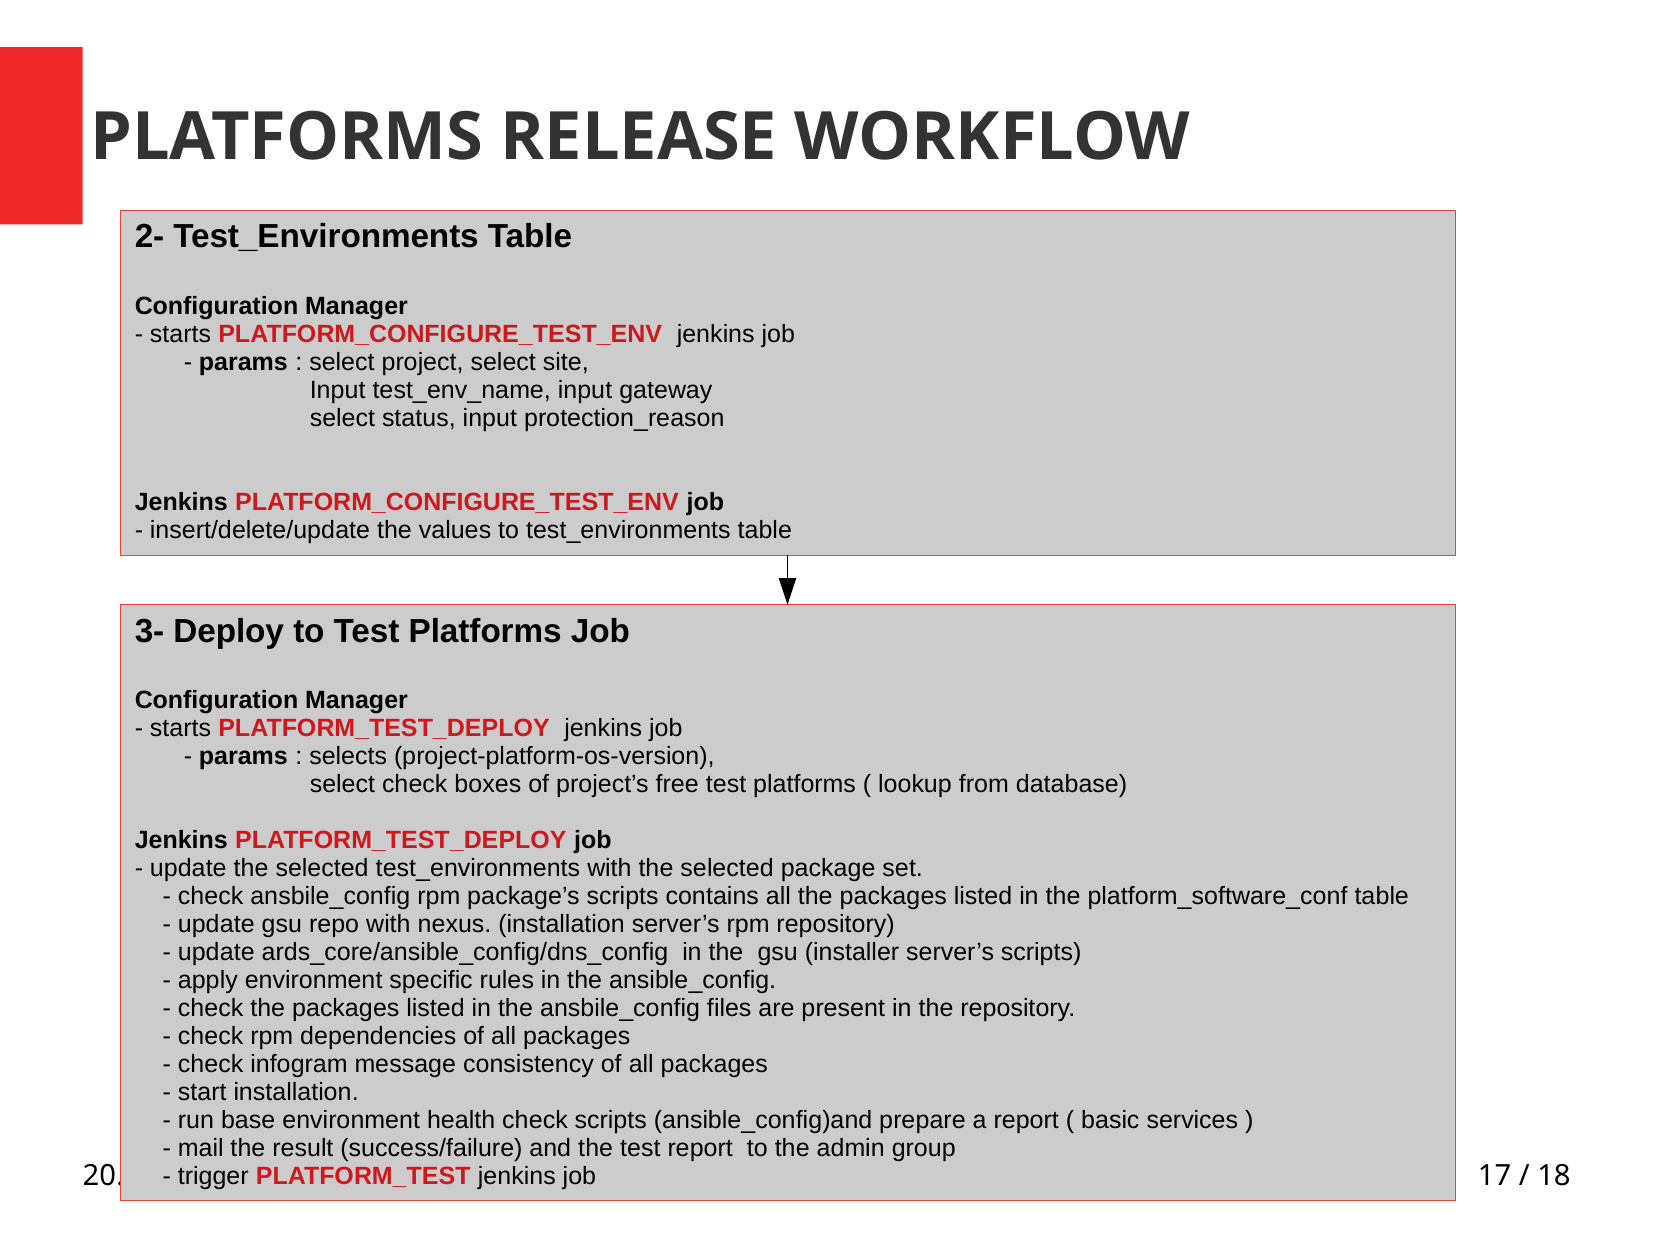

# PLATFORMS RELEASE WORKFLOW
2- Test_Environments Table
Configuration Manager
- starts PLATFORM_CONFIGURE_TEST_ENV jenkins job
 - params : select project, select site,
 Input test_env_name, input gateway
 select status, input protection_reason
Jenkins PLATFORM_CONFIGURE_TEST_ENV job
- insert/delete/update the values to test_environments table
3- Deploy to Test Platforms Job
Configuration Manager
- starts PLATFORM_TEST_DEPLOY jenkins job
 - params : selects (project-platform-os-version),
 select check boxes of project’s free test platforms ( lookup from database)
Jenkins PLATFORM_TEST_DEPLOY job
- update the selected test_environments with the selected package set.
 - check ansbile_config rpm package’s scripts contains all the packages listed in the platform_software_conf table
 - update gsu repo with nexus. (installation server’s rpm repository)
 - update ards_core/ansible_config/dns_config in the gsu (installer server’s scripts)
 - apply environment specific rules in the ansible_config.
 - check the packages listed in the ansbile_config files are present in the repository.
 - check rpm dependencies of all packages
 - check infogram message consistency of all packages
 - start installation.
 - run base environment health check scripts (ansible_config)and prepare a report ( basic services )
 - mail the result (success/failure) and the test report to the admin group
 - trigger PLATFORM_TEST jenkins job
20.04.2020
17